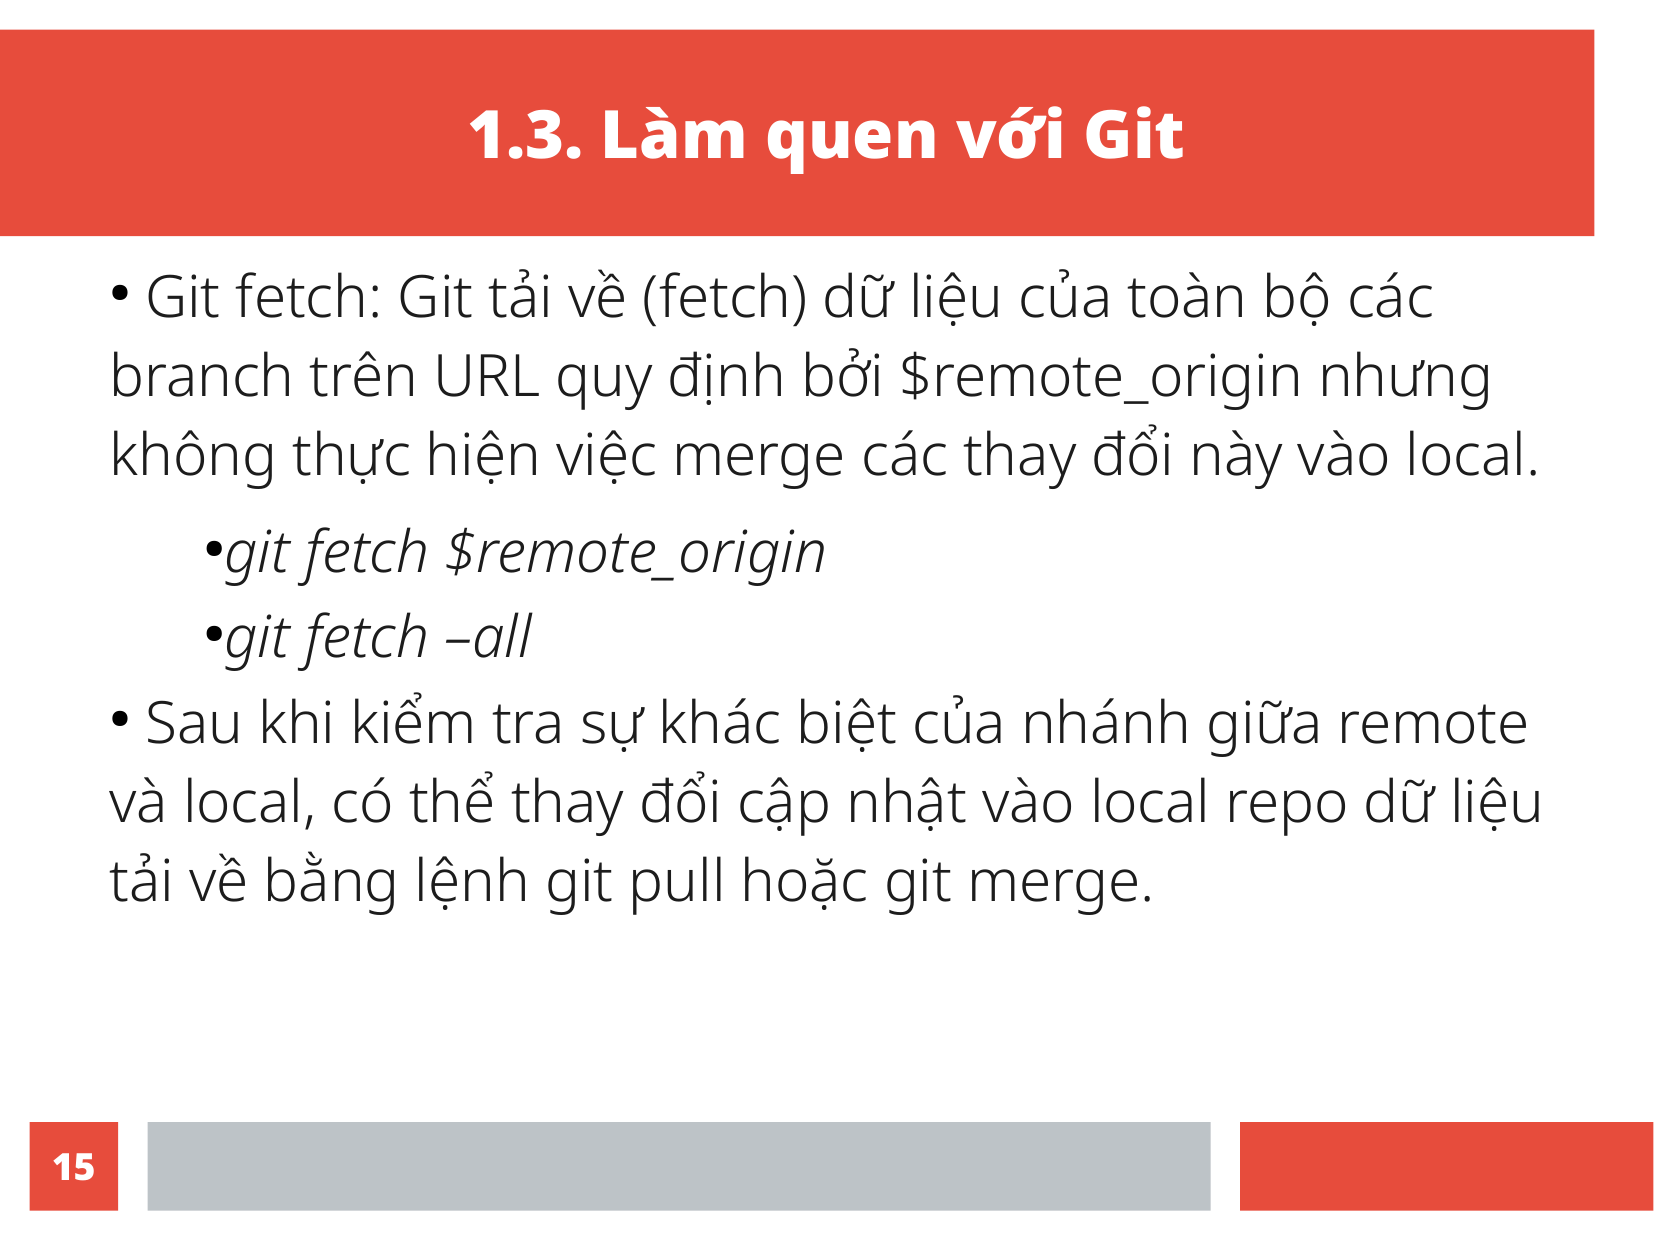

# 1.3. Làm quen với Git
 Git fetch: Git tải về (fetch) dữ liệu của toàn bộ các branch trên URL quy định bởi $remote_origin nhưng không thực hiện việc merge các thay đổi này vào local.
git fetch $remote_origin
git fetch –all
 Sau khi kiểm tra sự khác biệt của nhánh giữa remote và local, có thể thay đổi cập nhật vào local repo dữ liệu tải về bằng lệnh git pull hoặc git merge.
15